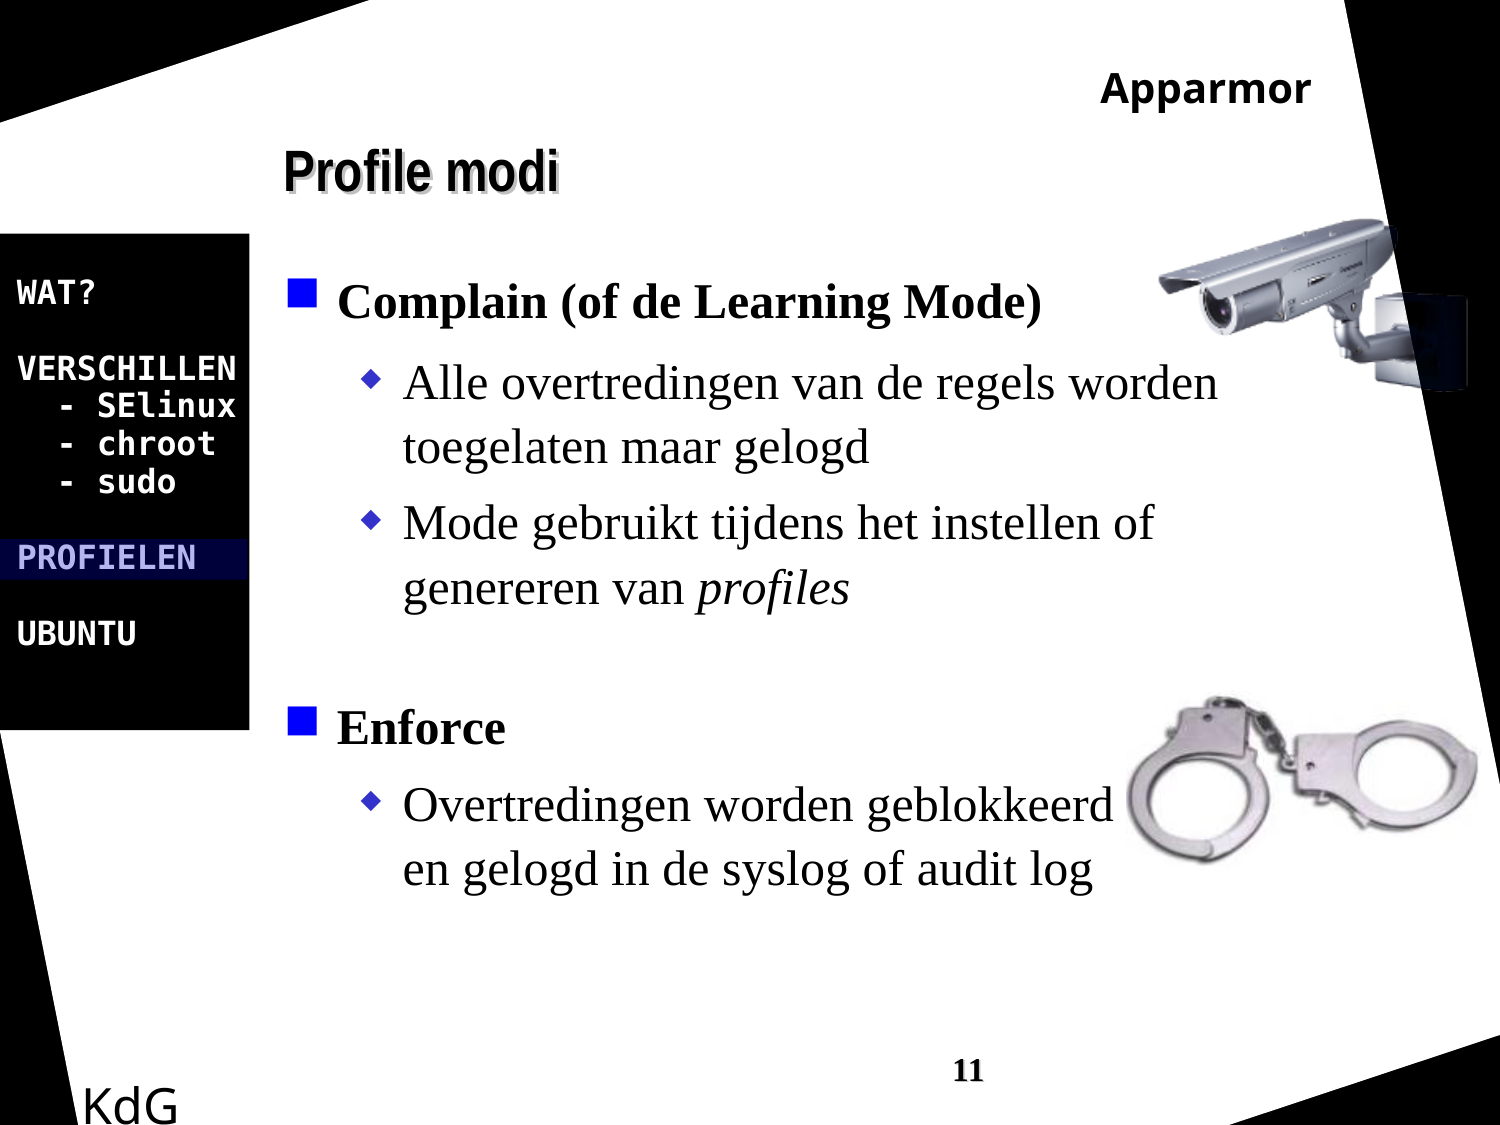

# Profile modi
Complain (of de Learning Mode)‏
Alle overtredingen van de regels worden
toegelaten maar gelogd
Mode gebruikt tijdens het instellen of
genereren van profiles
Enforce
Overtredingen worden geblokkeerd
en gelogd in de syslog of audit log